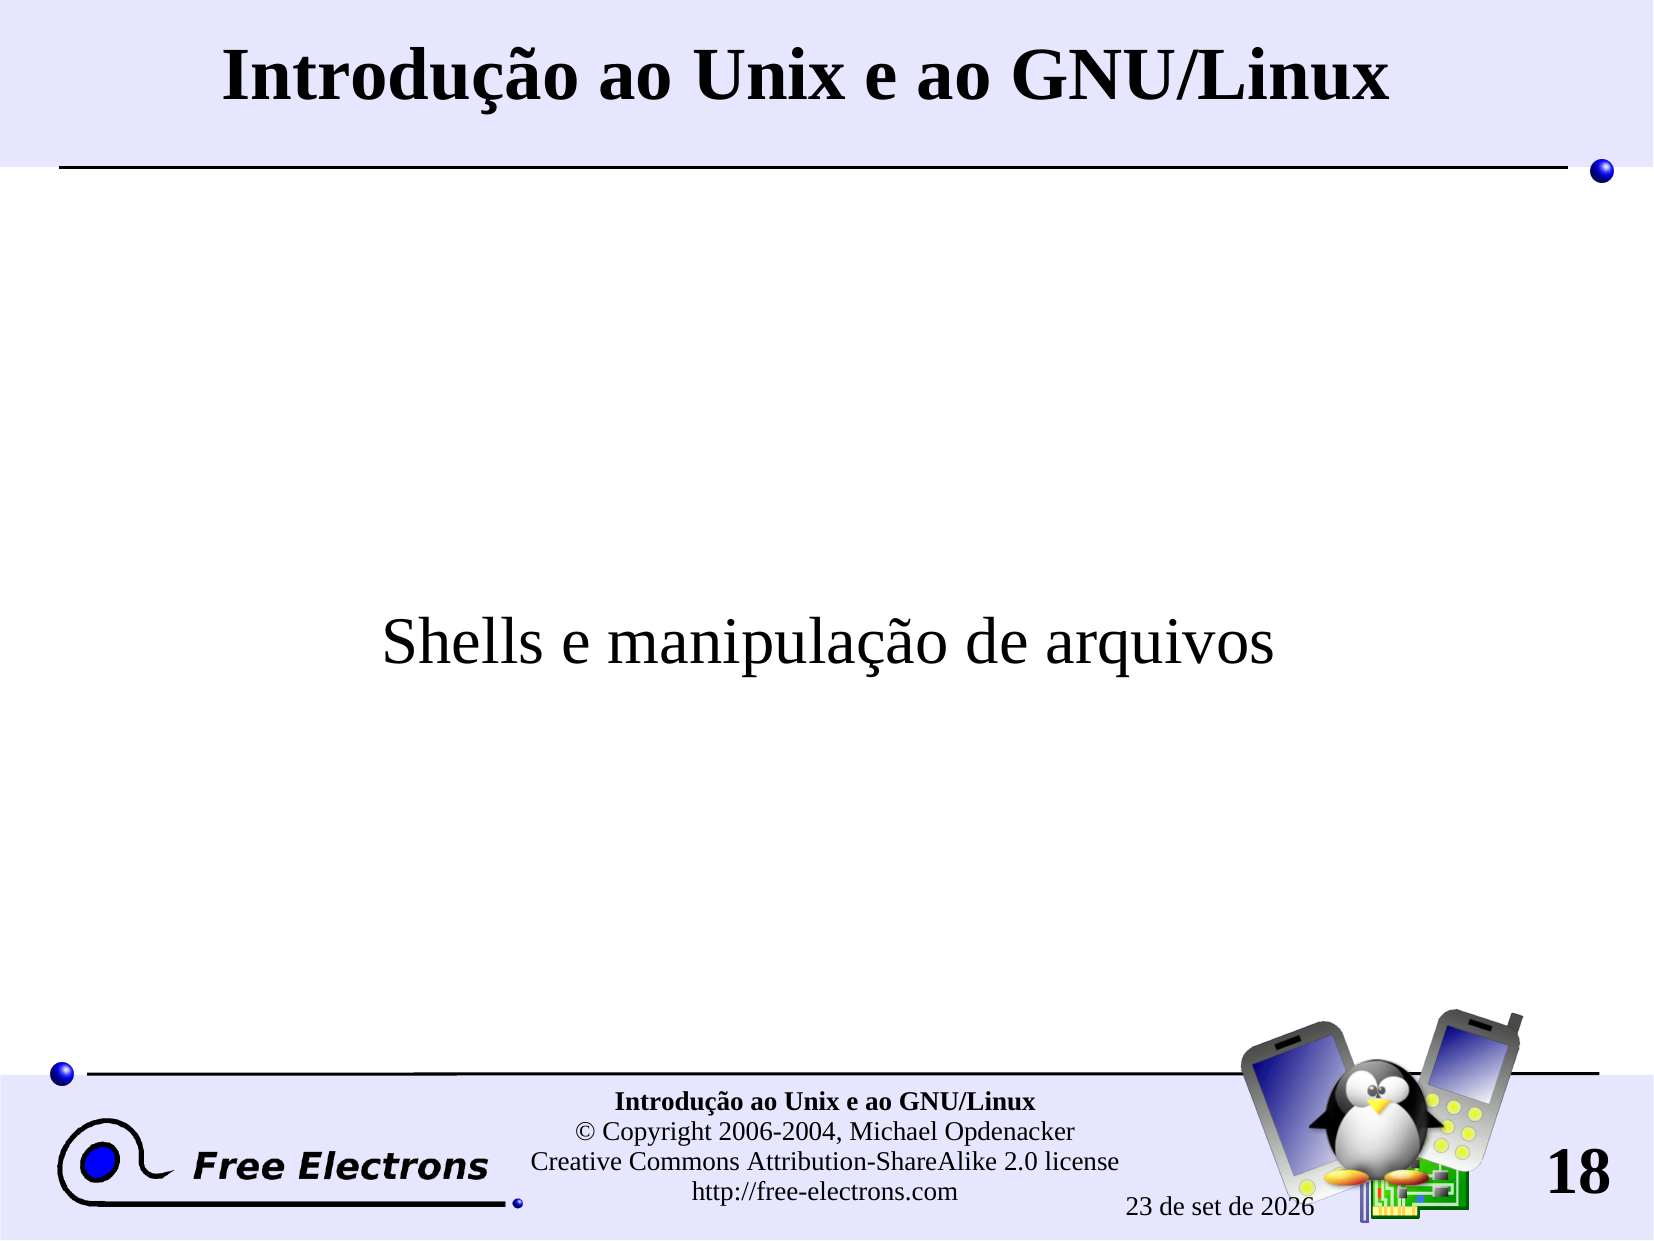

# Introdução ao Unix e ao GNU/Linux
Shells e manipulação de arquivos